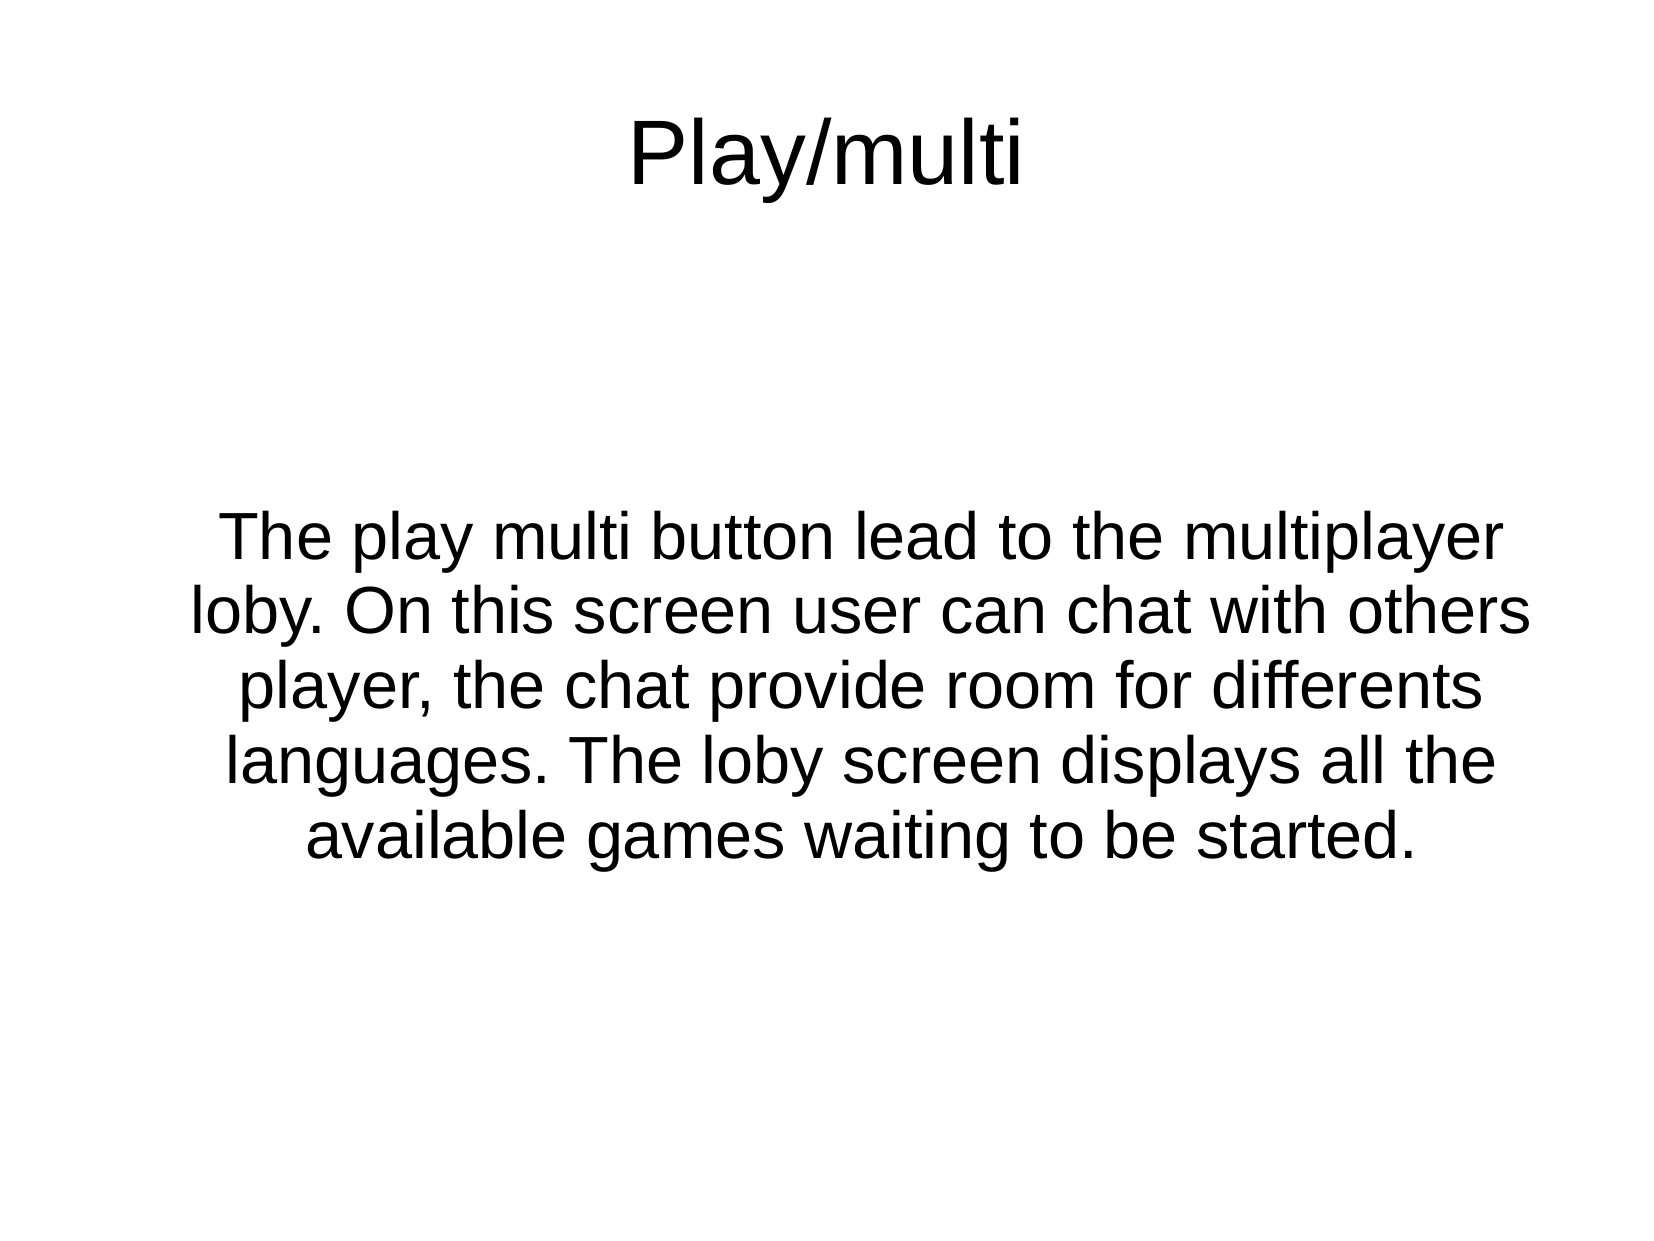

# Play/multi
The play multi button lead to the multiplayer loby. On this screen user can chat with others player, the chat provide room for differents languages. The loby screen displays all the available games waiting to be started.